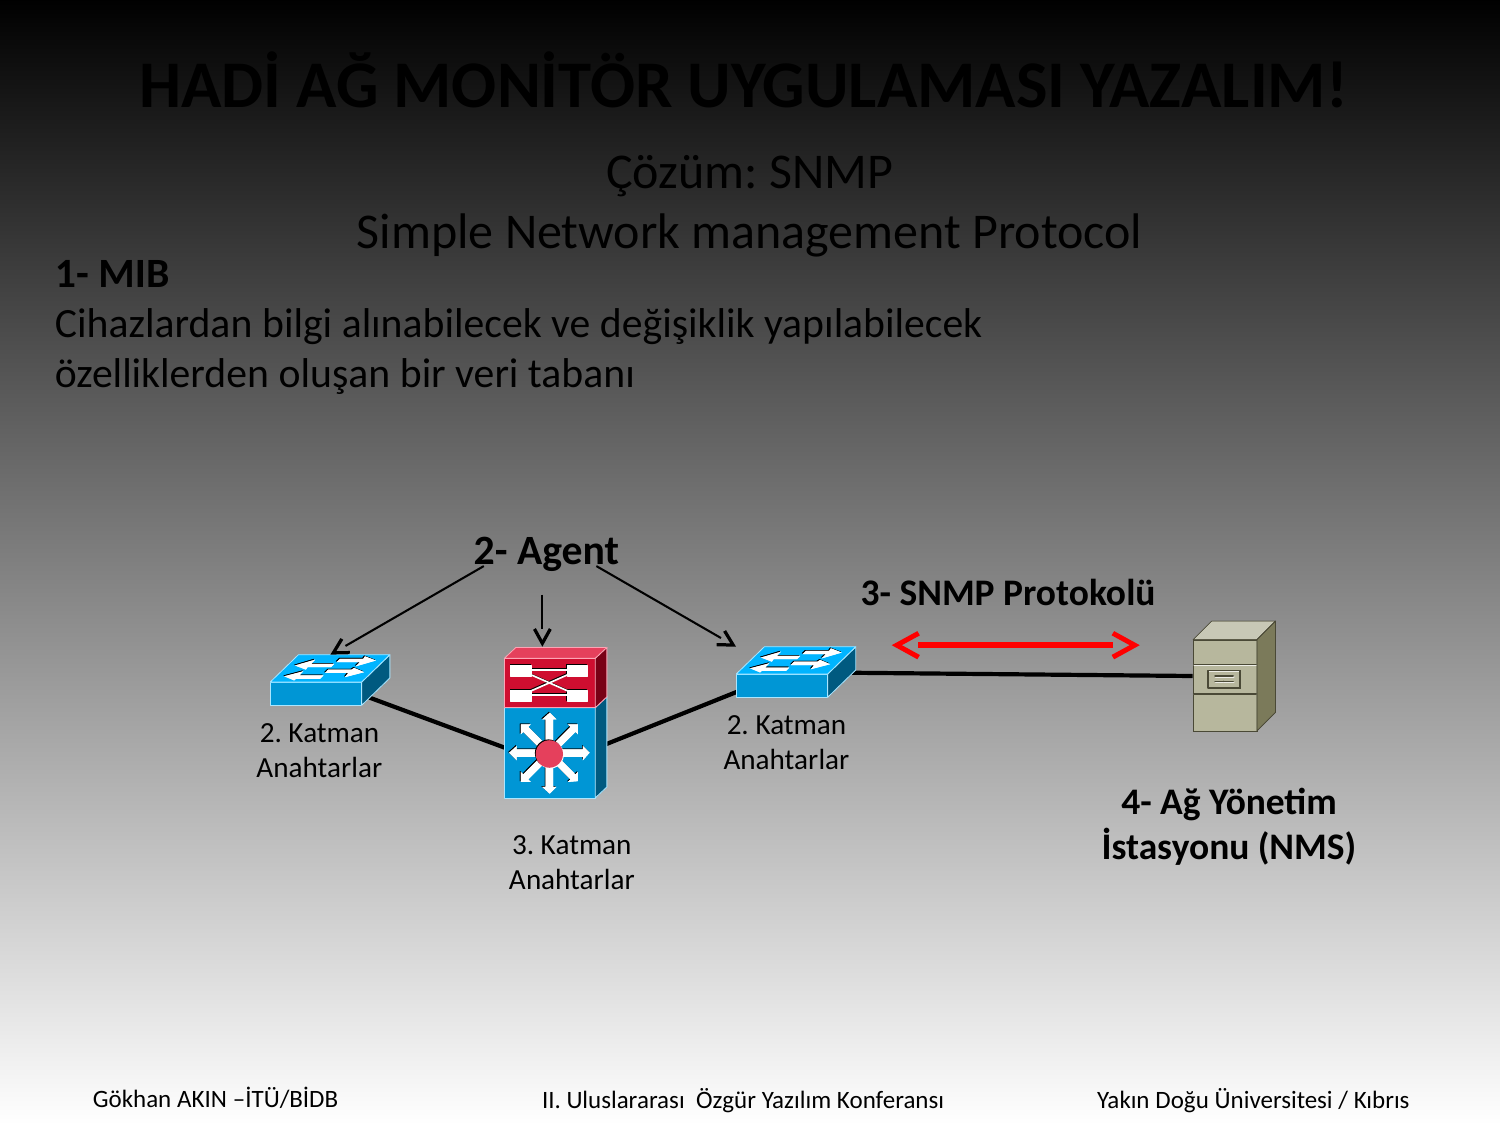

HADİ AĞ MONİTÖR UYGULAMASI YAZALIM!
Çözüm: SNMP
Simple Network management Protocol
1- MIB
Cihazlardan bilgi alınabilecek ve değişiklik yapılabilecek özelliklerden oluşan bir veri tabanı
2- Agent
3- SNMP Protokolü
2. Katman
Anahtarlar
2. Katman
Anahtarlar
4- Ağ Yönetim
İstasyonu (NMS)
3. Katman
Anahtarlar